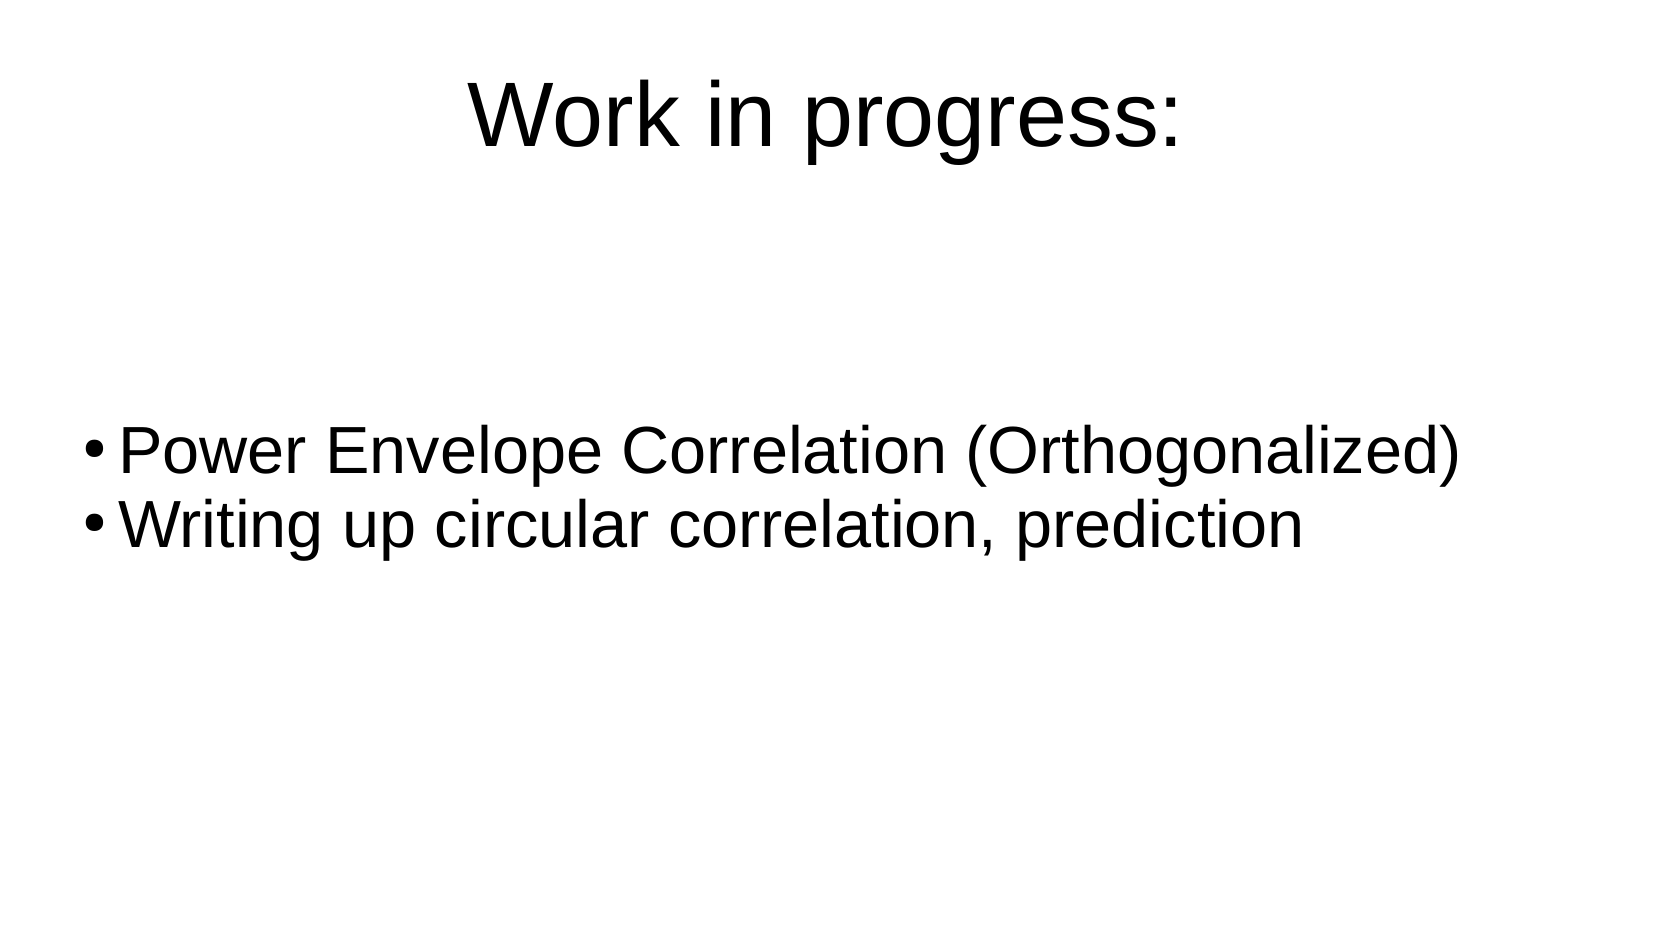

# Work in progress:
Power Envelope Correlation (Orthogonalized)
Writing up circular correlation, prediction